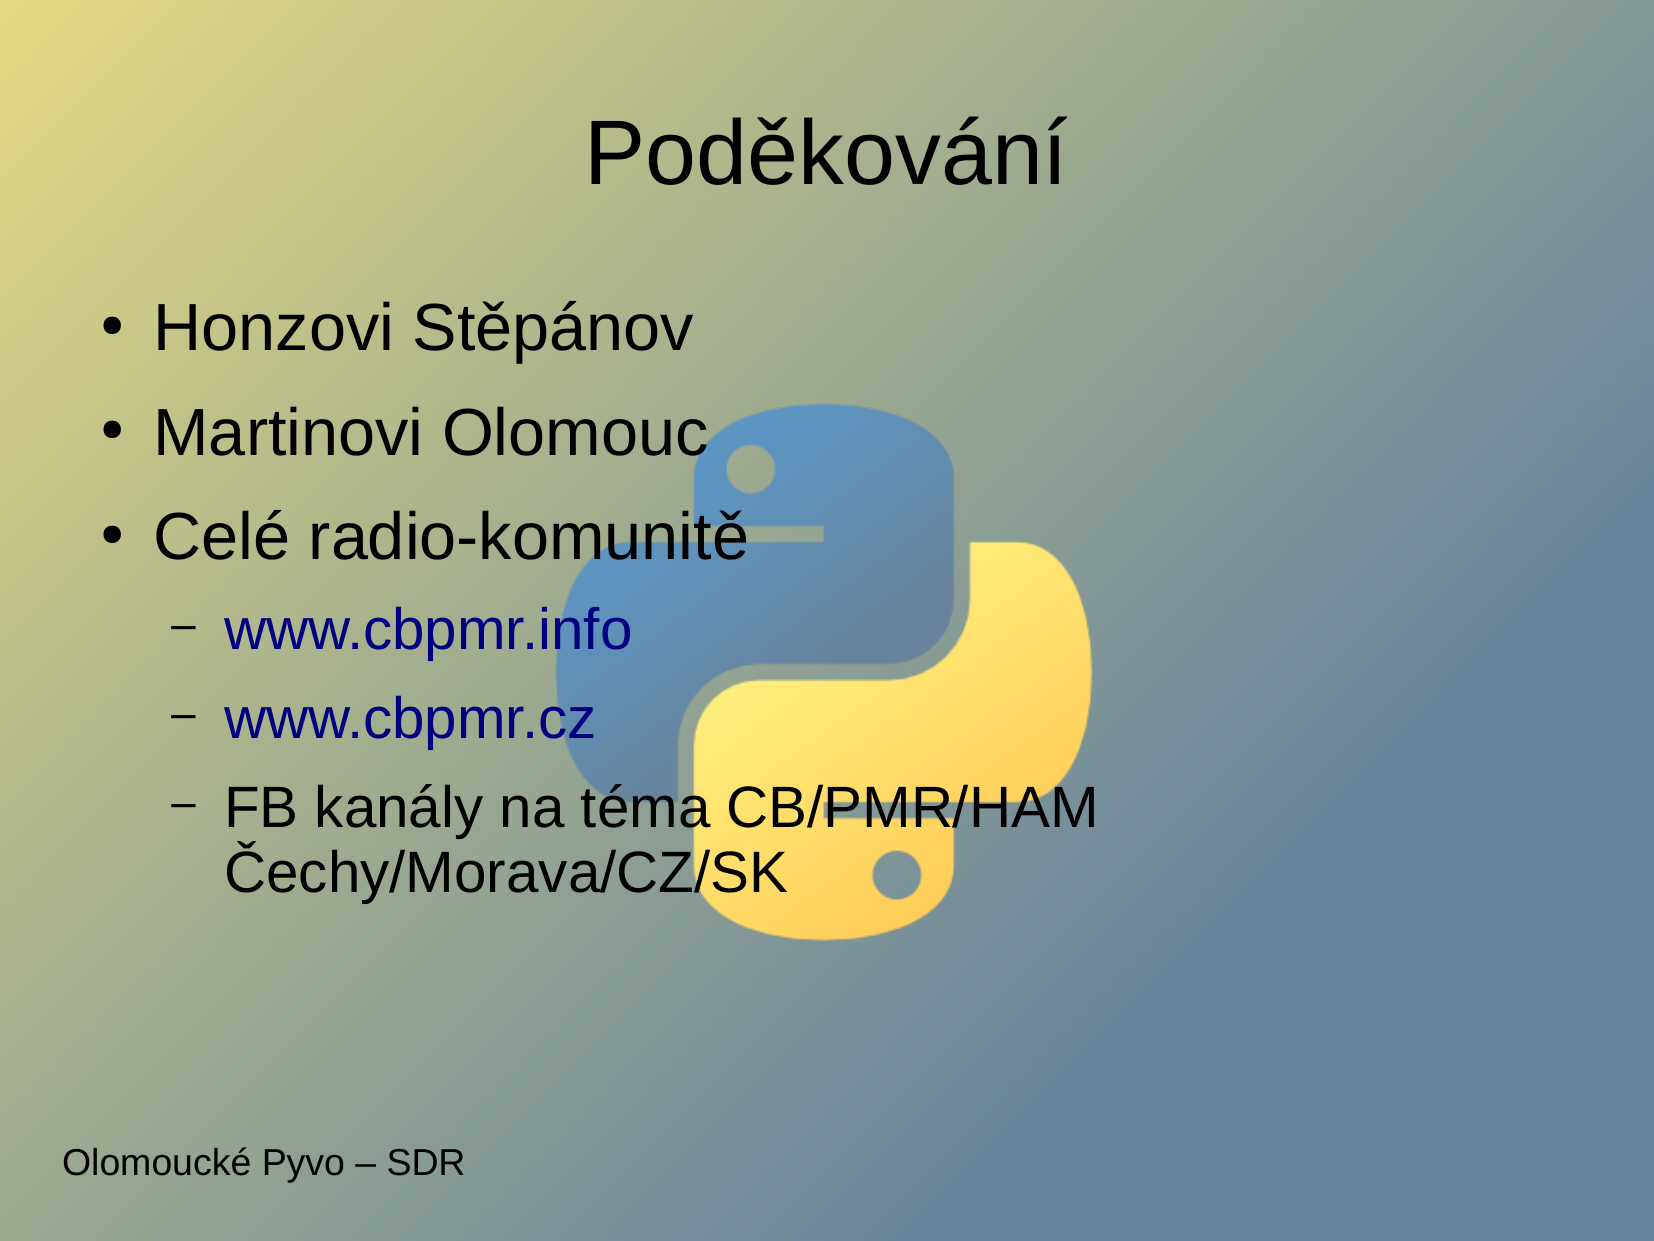

# Poděkování
Honzovi Stěpánov
Martinovi Olomouc
Celé radio-komunitě
www.cbpmr.info
www.cbpmr.cz
FB kanály na téma CB/PMR/HAM Čechy/Morava/CZ/SK
Olomoucké Pyvo – SDR